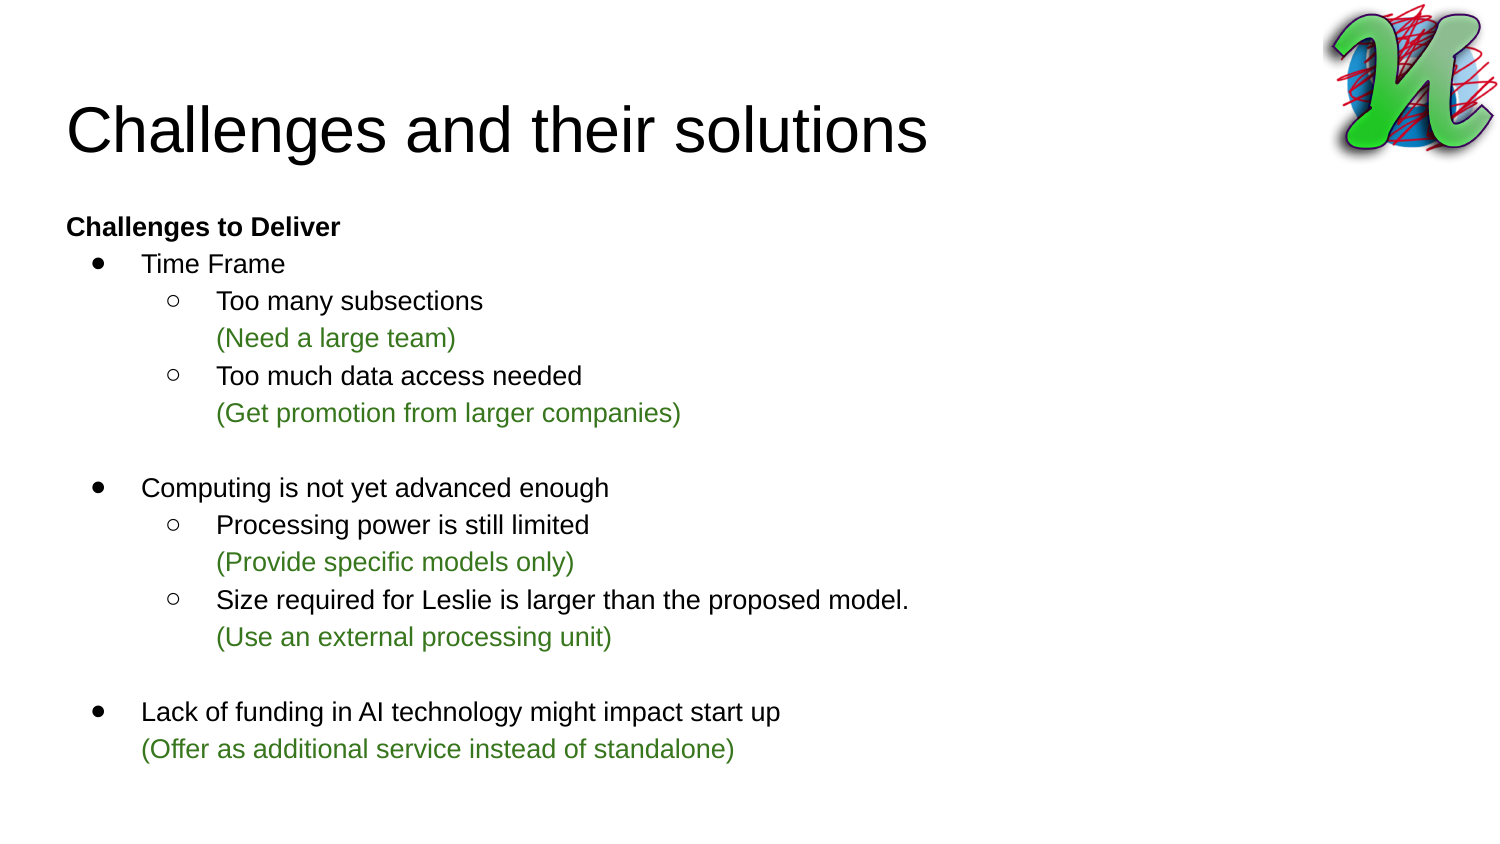

# Challenges and their solutions
Challenges to Deliver
Time Frame
Too many subsections
(Need a large team)
Too much data access needed
(Get promotion from larger companies)
Computing is not yet advanced enough
Processing power is still limited
(Provide specific models only)
Size required for Leslie is larger than the proposed model.
(Use an external processing unit)
Lack of funding in AI technology might impact start up
(Offer as additional service instead of standalone)